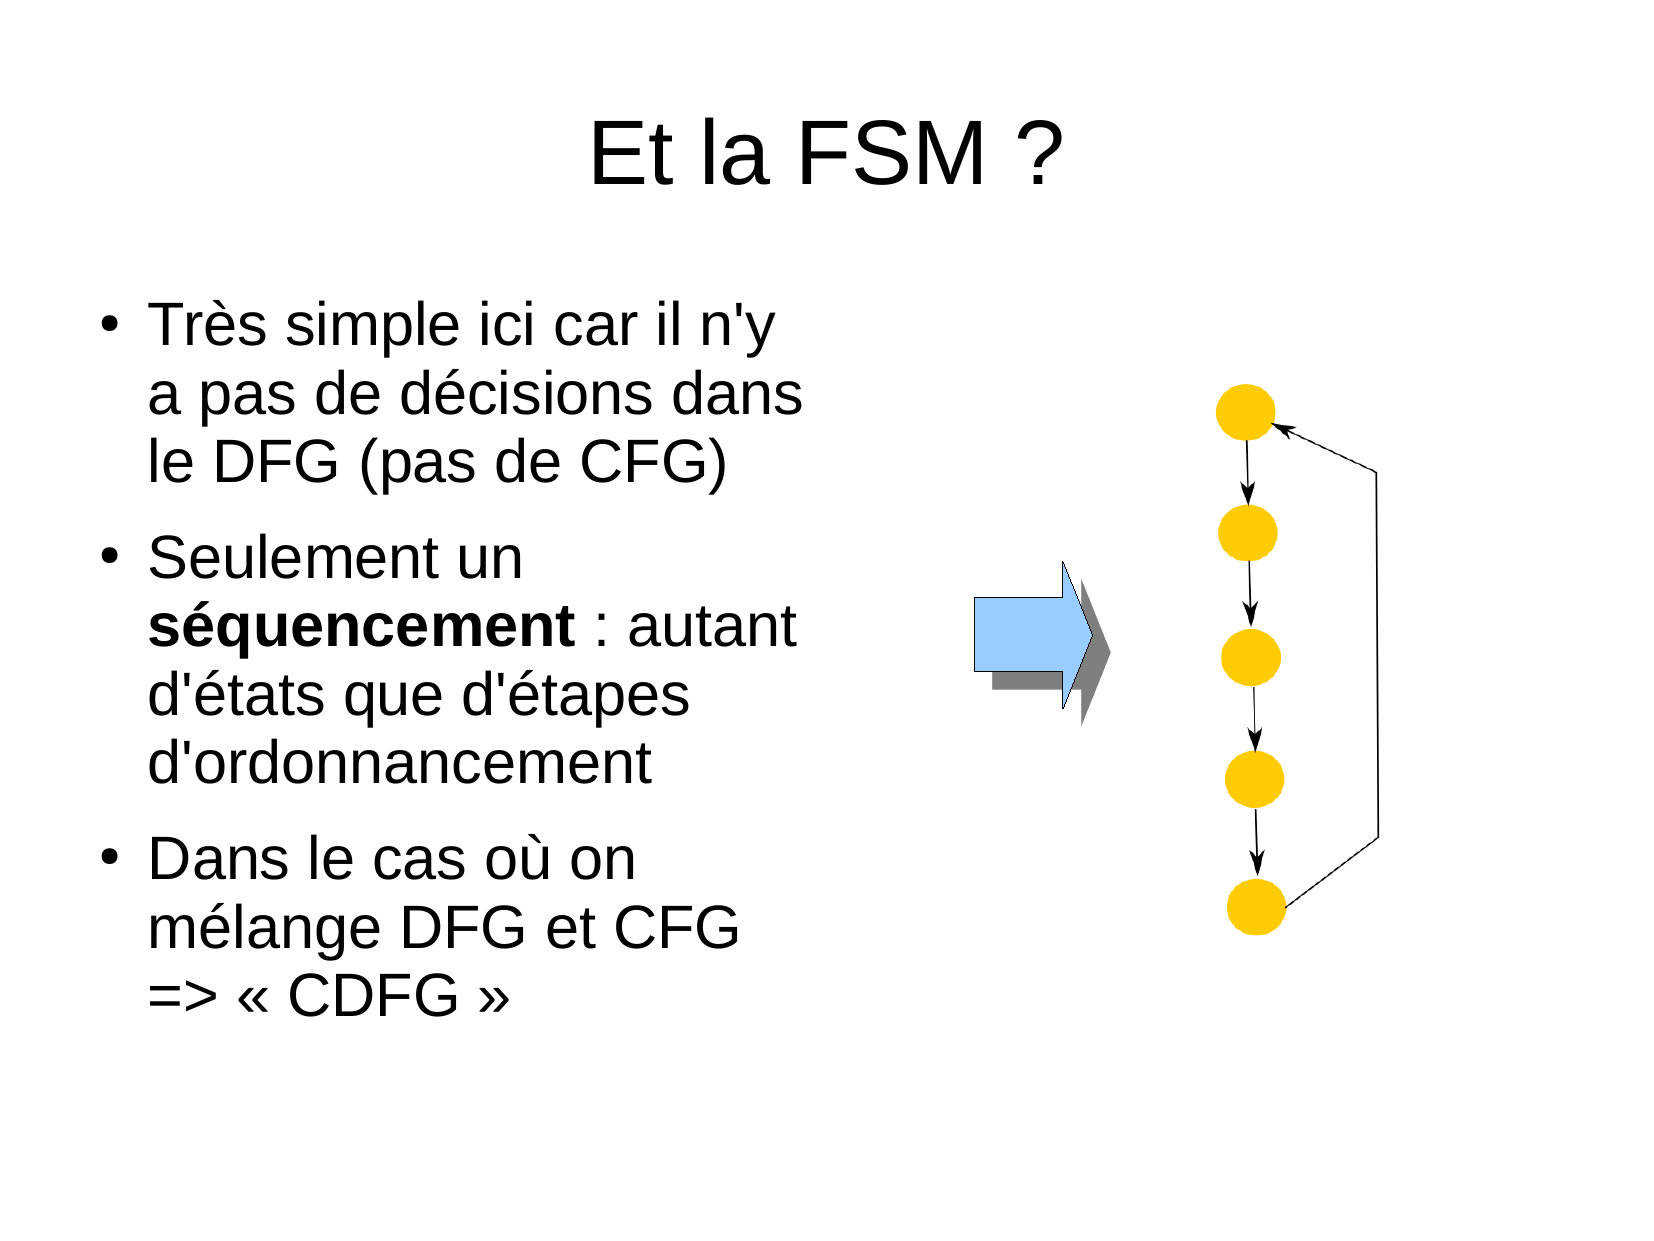

# Et la FSM ?
Très simple ici car il n'y a pas de décisions dans le DFG (pas de CFG)
Seulement un séquencement : autant d'états que d'étapes d'ordonnancement
Dans le cas où on mélange DFG et CFG => « CDFG »